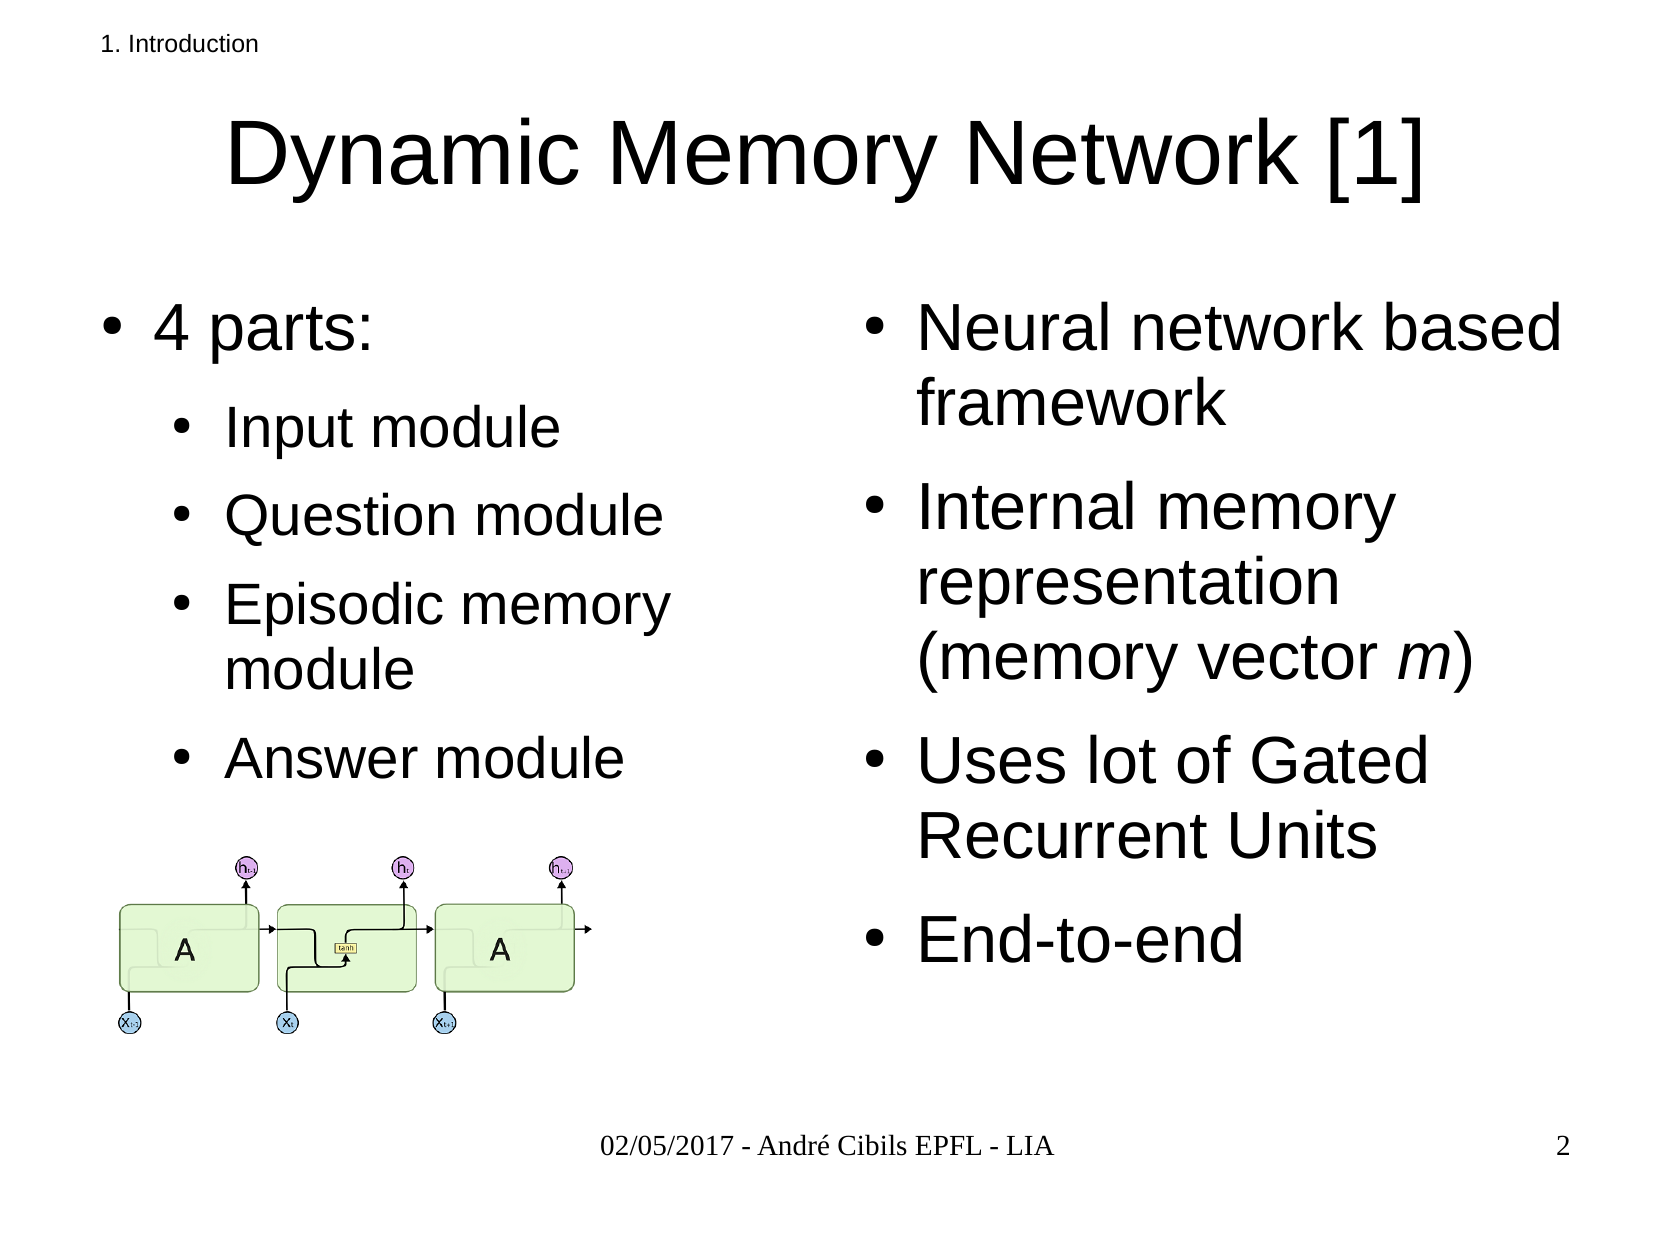

1. Introduction
# Dynamic Memory Network [1]
4 parts:
Input module
Question module
Episodic memory module
Answer module
Neural network based framework
Internal memory representation (memory vector m)
Uses lot of Gated Recurrent Units
End-to-end
02/05/2017 - André Cibils EPFL - LIA
2